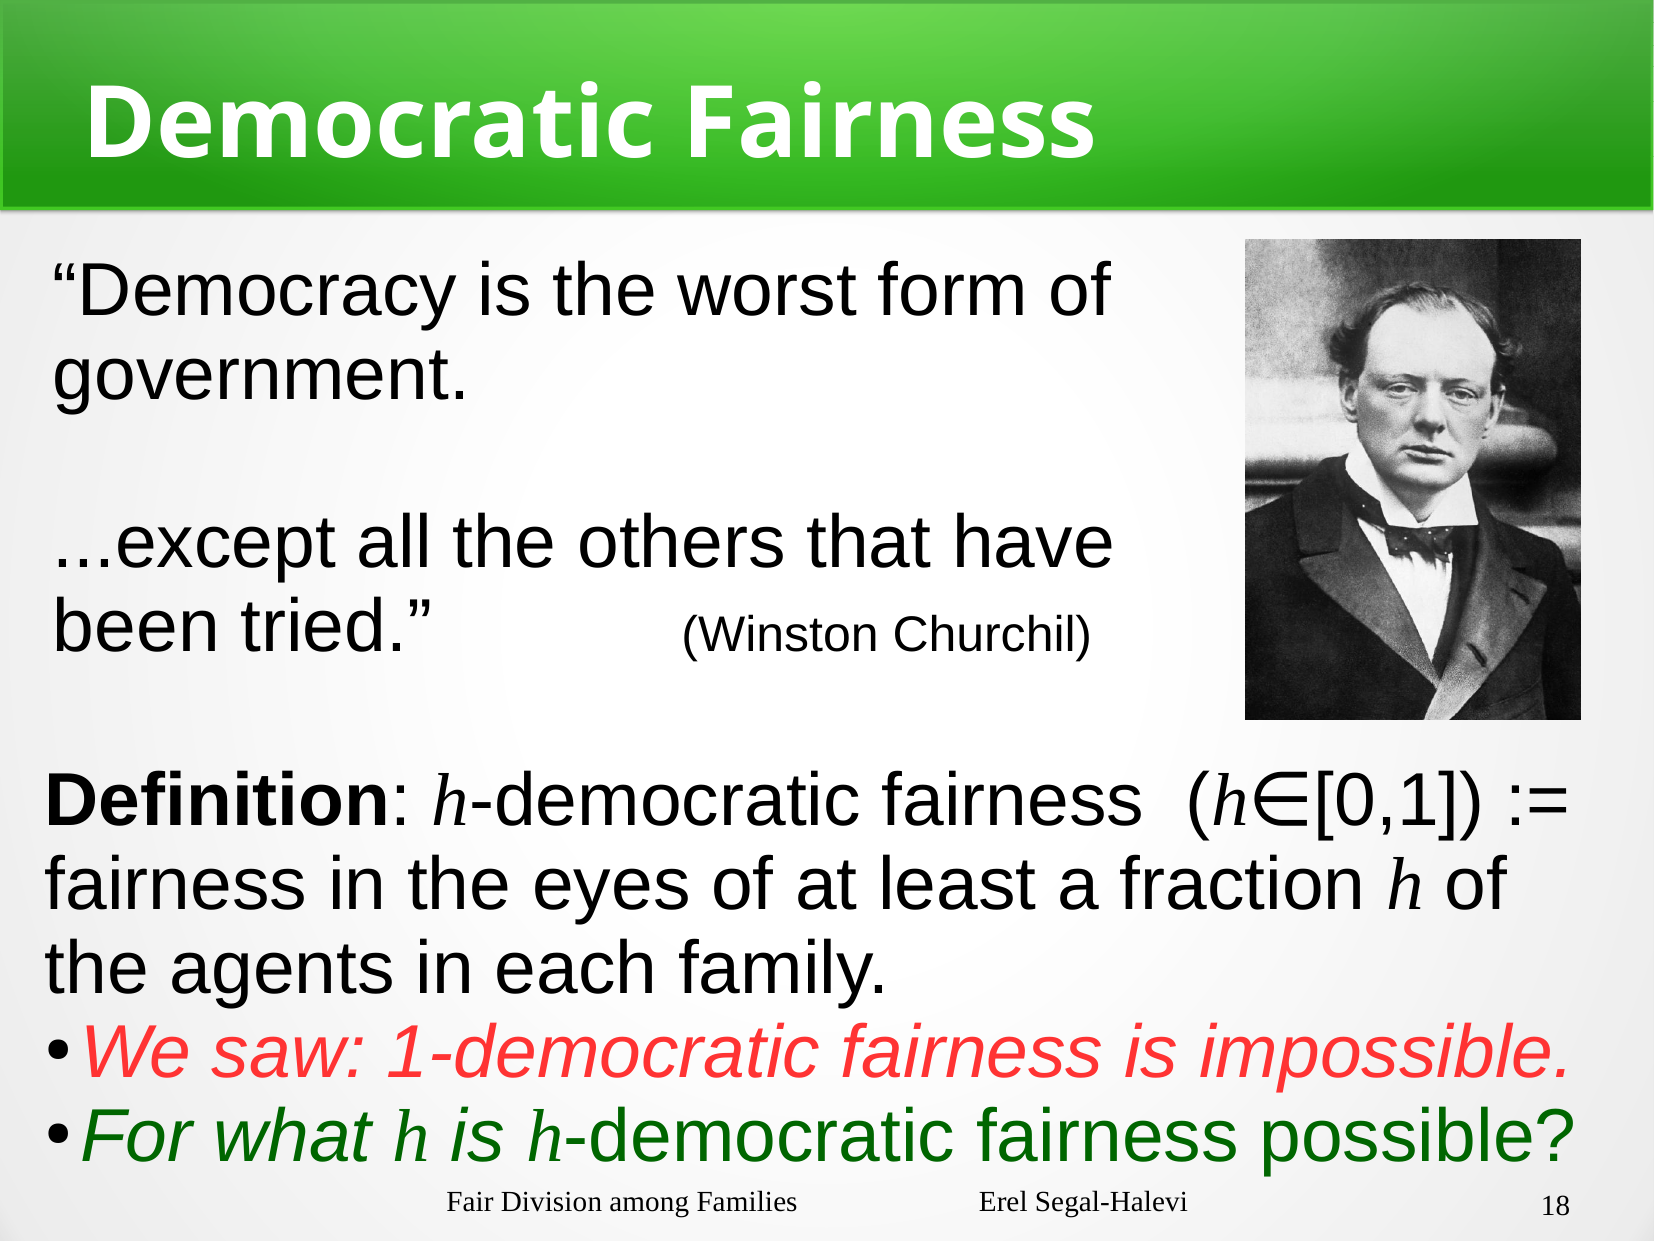

# Democratic Fairness
“Democracy is the worst form of government.
...except all the others that have been tried.” (Winston Churchil)
Definition: h-democratic fairness (h∈[0,1]) := fairness in the eyes of at least a fraction h of the agents in each family.
We saw: 1-democratic fairness is impossible.
For what h is h-democratic fairness possible?
Fair Division among Families Erel Segal-Halevi
18